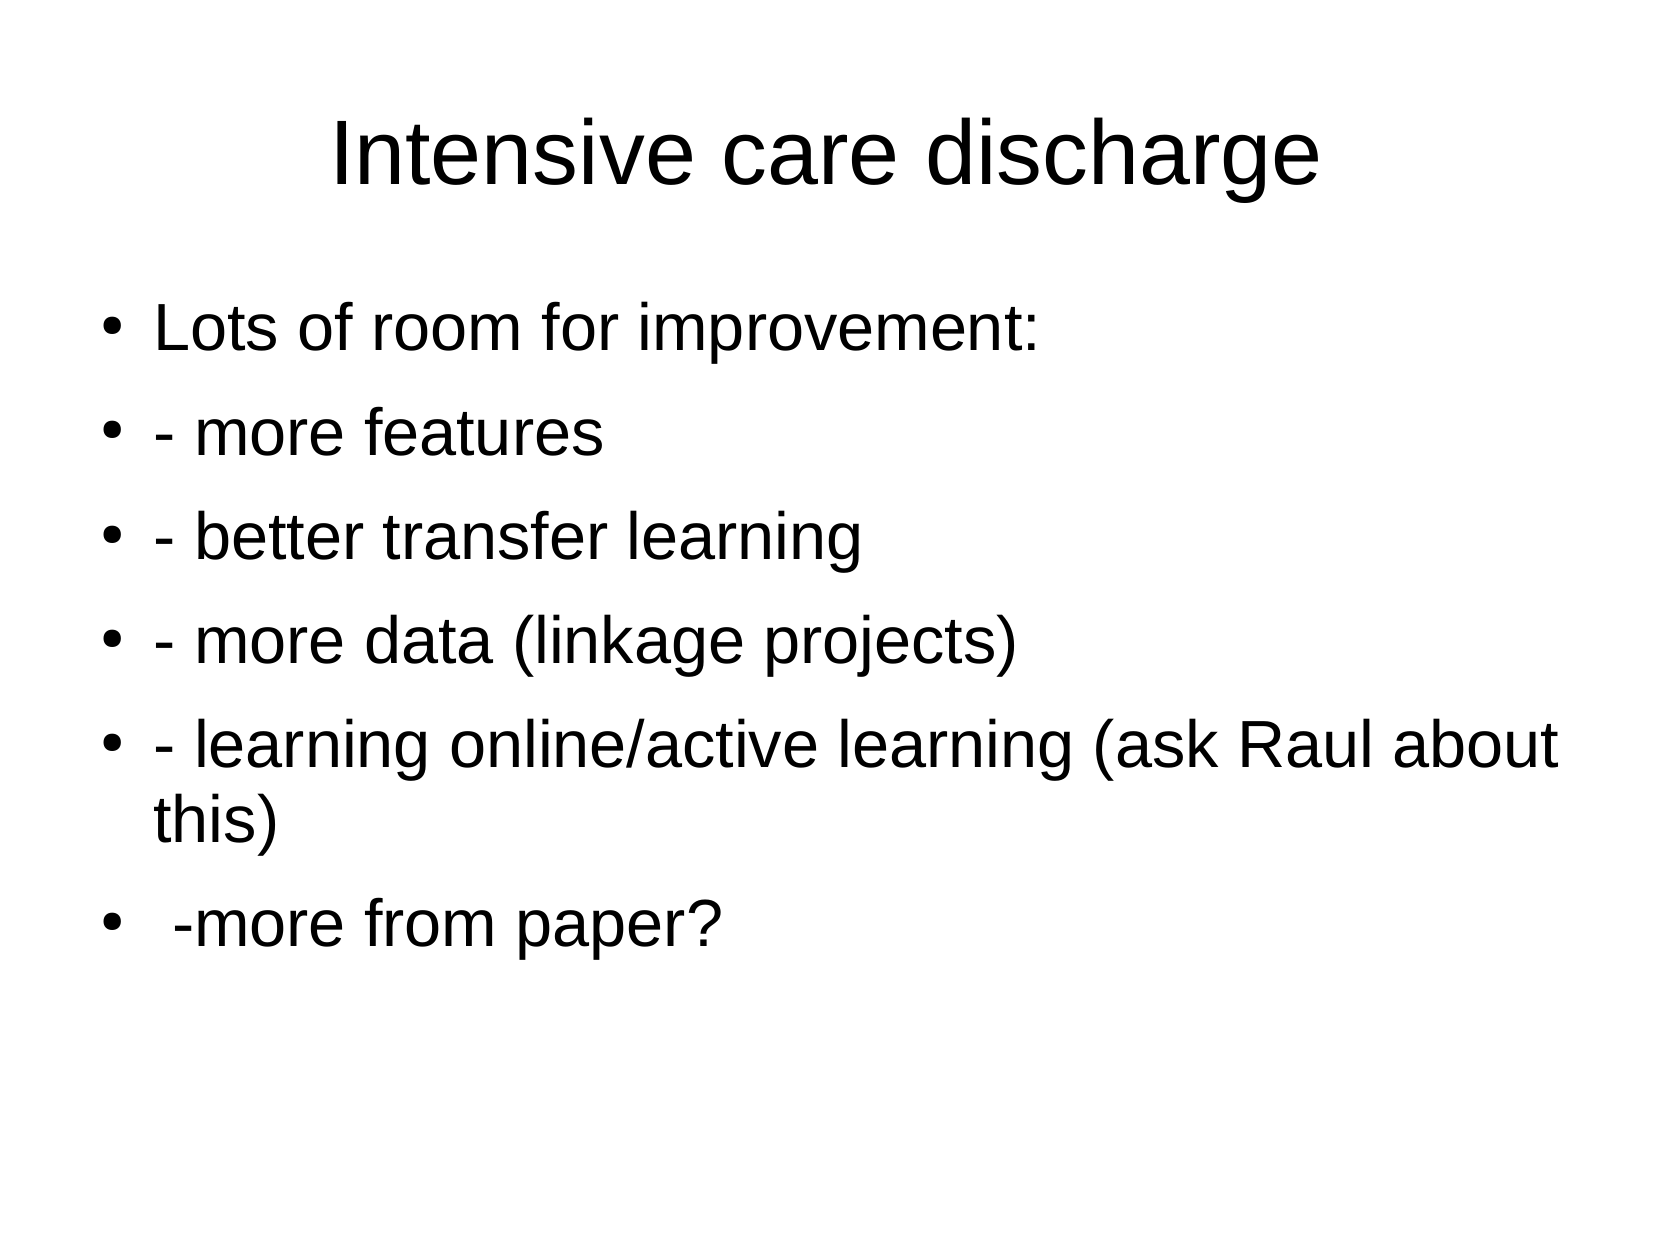

# Intensive care discharge
Lots of room for improvement:
- more features
- better transfer learning
- more data (linkage projects)
- learning online/active learning (ask Raul about this)
 -more from paper?